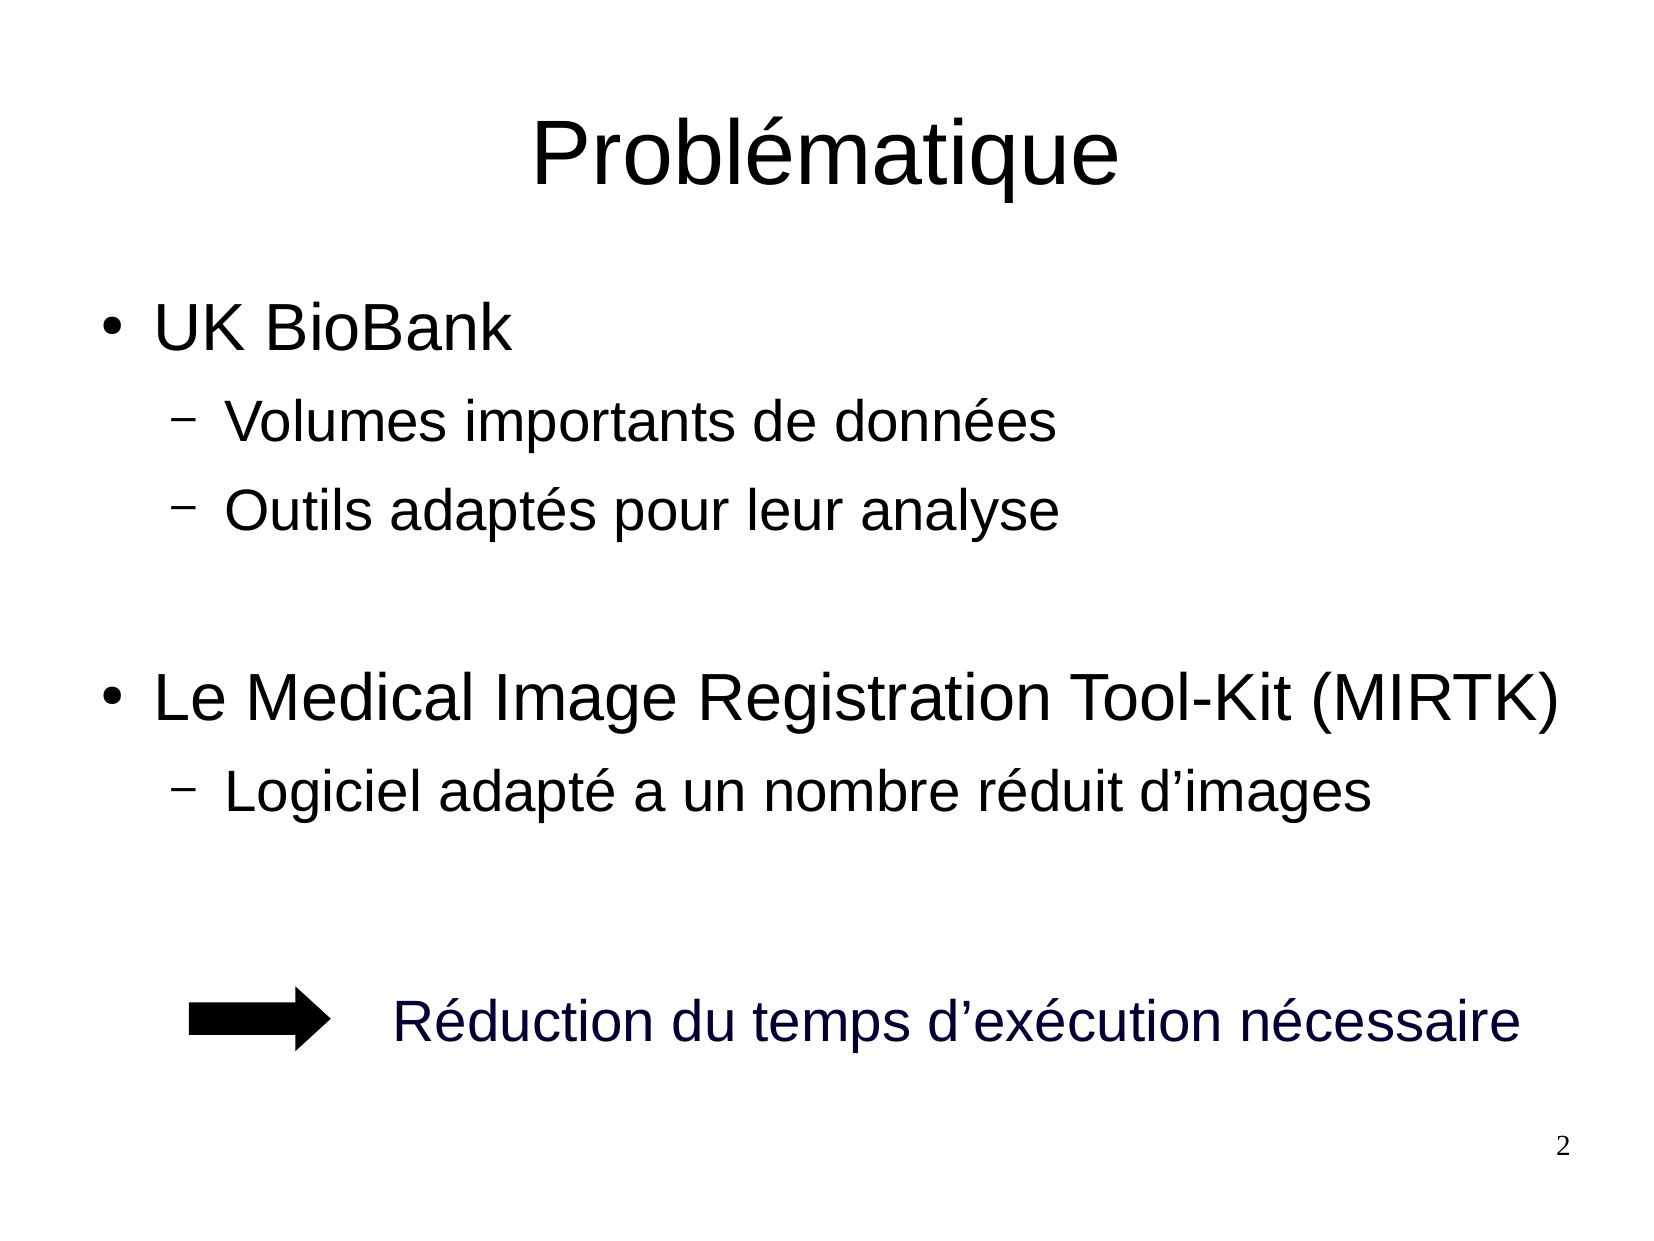

# Problématique
UK BioBank
Volumes importants de données
Outils adaptés pour leur analyse
Le Medical Image Registration Tool-Kit (MIRTK)
Logiciel adapté a un nombre réduit d’images
Réduction du temps d’exécution nécessaire
2